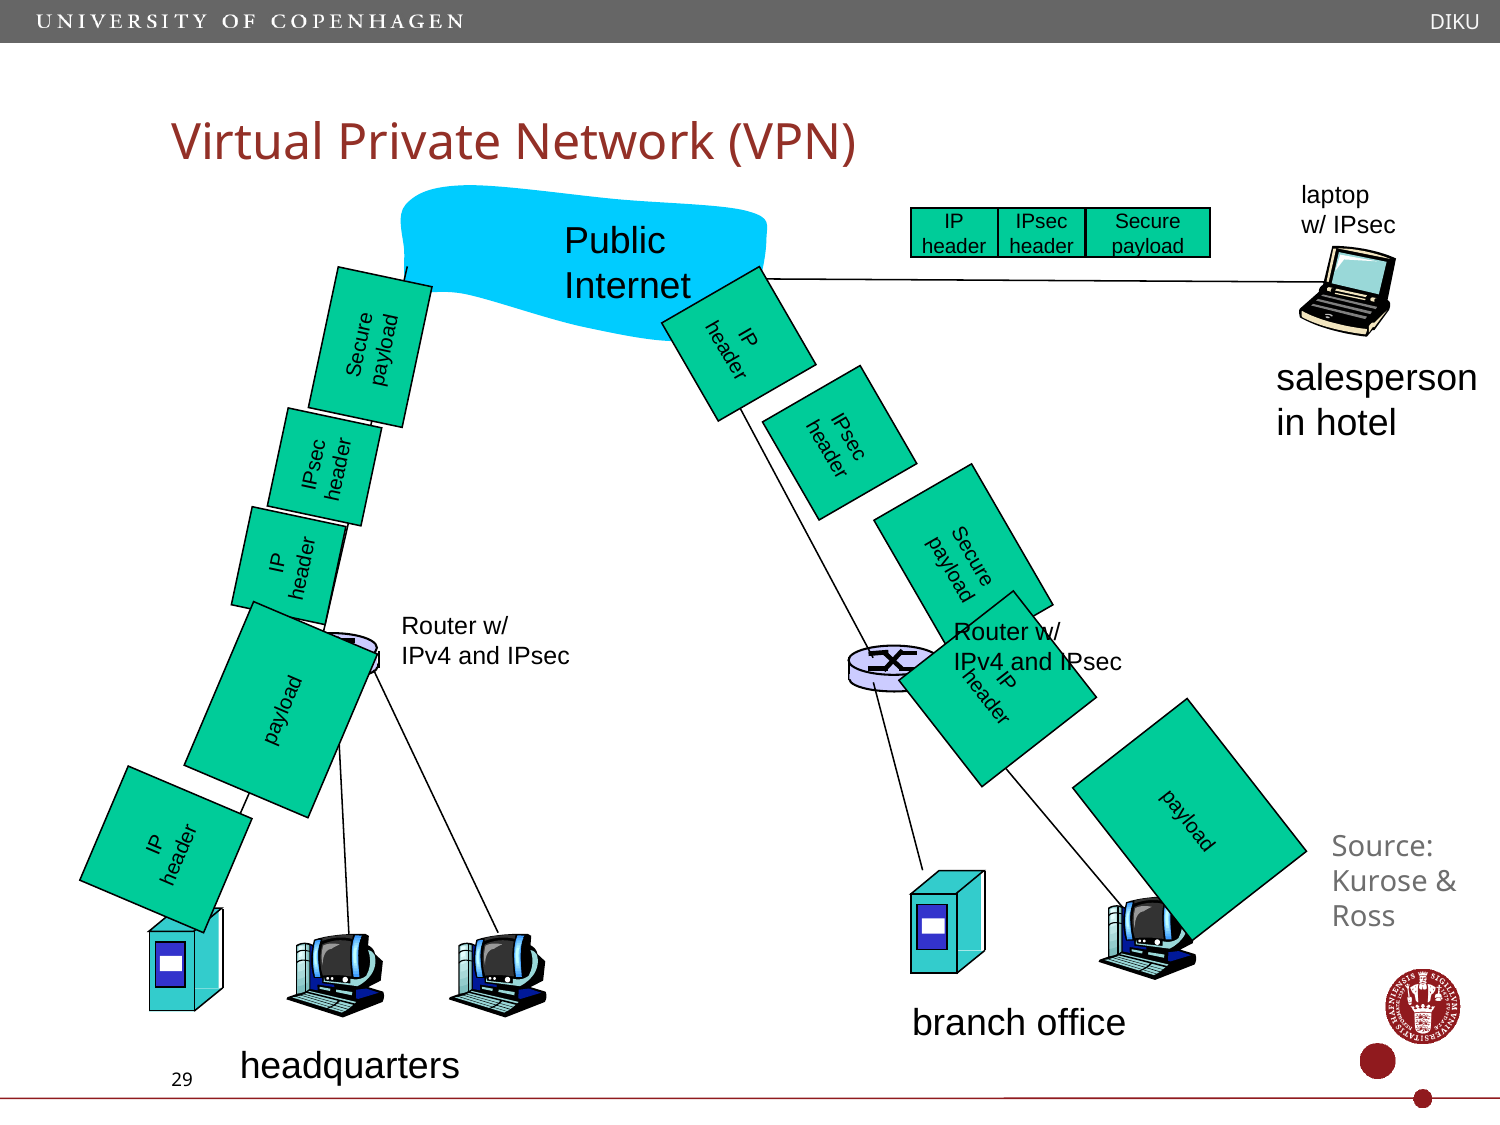

DIKU
Virtual Private Network (VPN)
laptop
w/ IPsec
Public
Internet
IP
header
IPsec
header
Secure
payload
IP
header
IPsec
header
Secure
payload
Secure
payload
IPsec
header
IP
header
salesperson
in hotel
IP
header
payload
payload
IP
header
Router w/
IPv4 and IPsec
Router w/
IPv4 and IPsec
branch office
headquarters
Source: Kurose & Ross